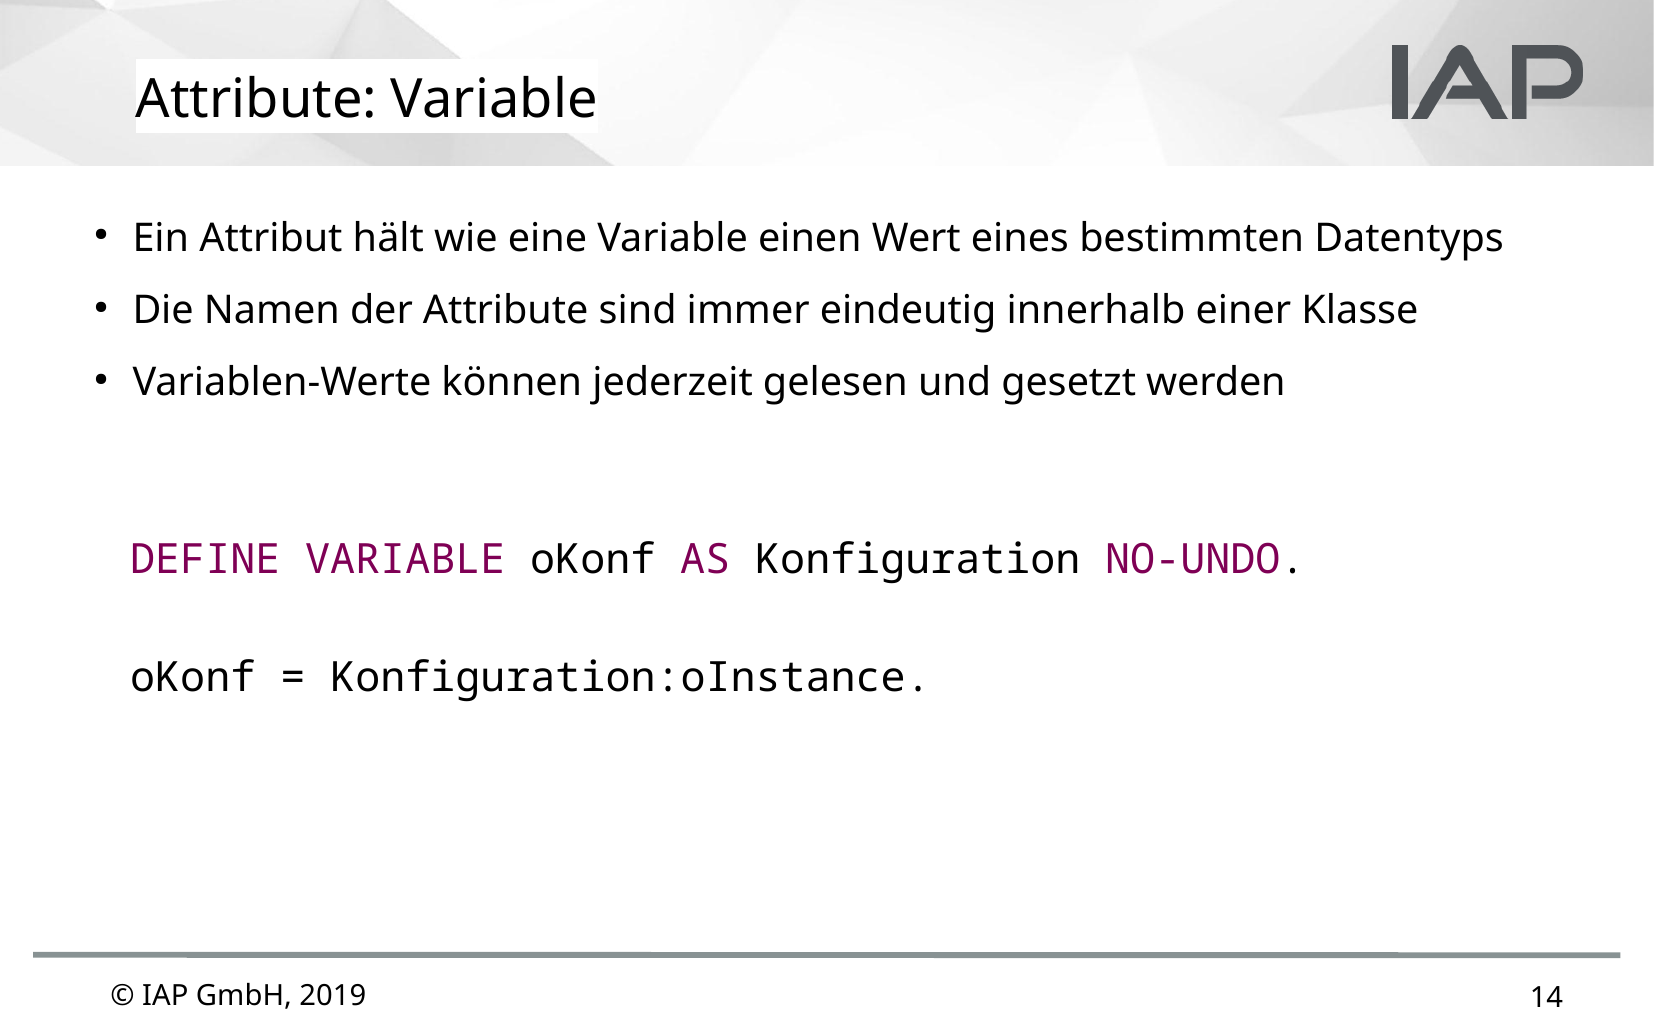

# Attribute: Variable
Ein Attribut hält wie eine Variable einen Wert eines bestimmten Datentyps
Die Namen der Attribute sind immer eindeutig innerhalb einer Klasse
Variablen-Werte können jederzeit gelesen und gesetzt werden
DEFINE VARIABLE oKonf AS Konfiguration NO-UNDO.
oKonf = Konfiguration:oInstance.
© IAP GmbH, 2019
14